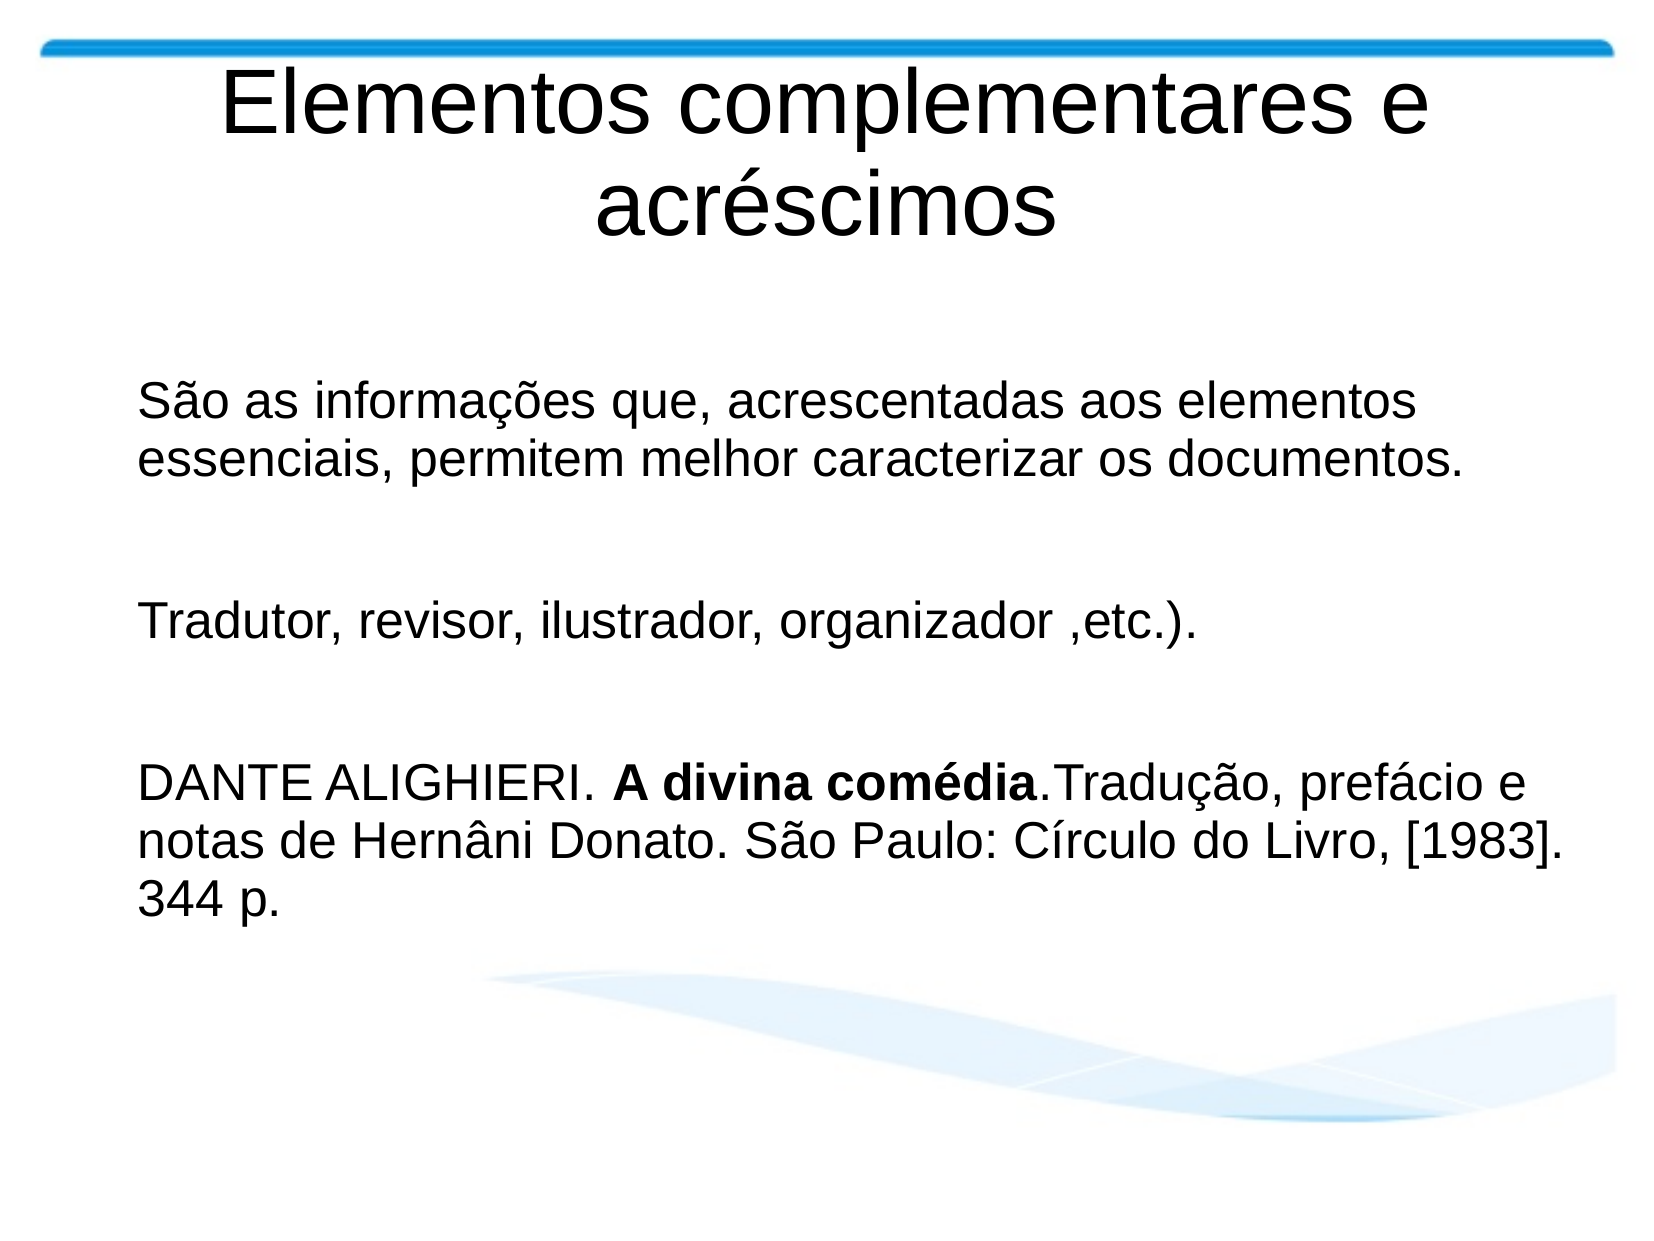

# Elementos complementares e acréscimos
São as informações que, acrescentadas aos elementos essenciais, permitem melhor caracterizar os documentos.
Tradutor, revisor, ilustrador, organizador ,etc.).
DANTE ALIGHIERI. A divina comédia.Tradução, prefácio e notas de Hernâni Donato. São Paulo: Círculo do Livro, [1983]. 344 p.